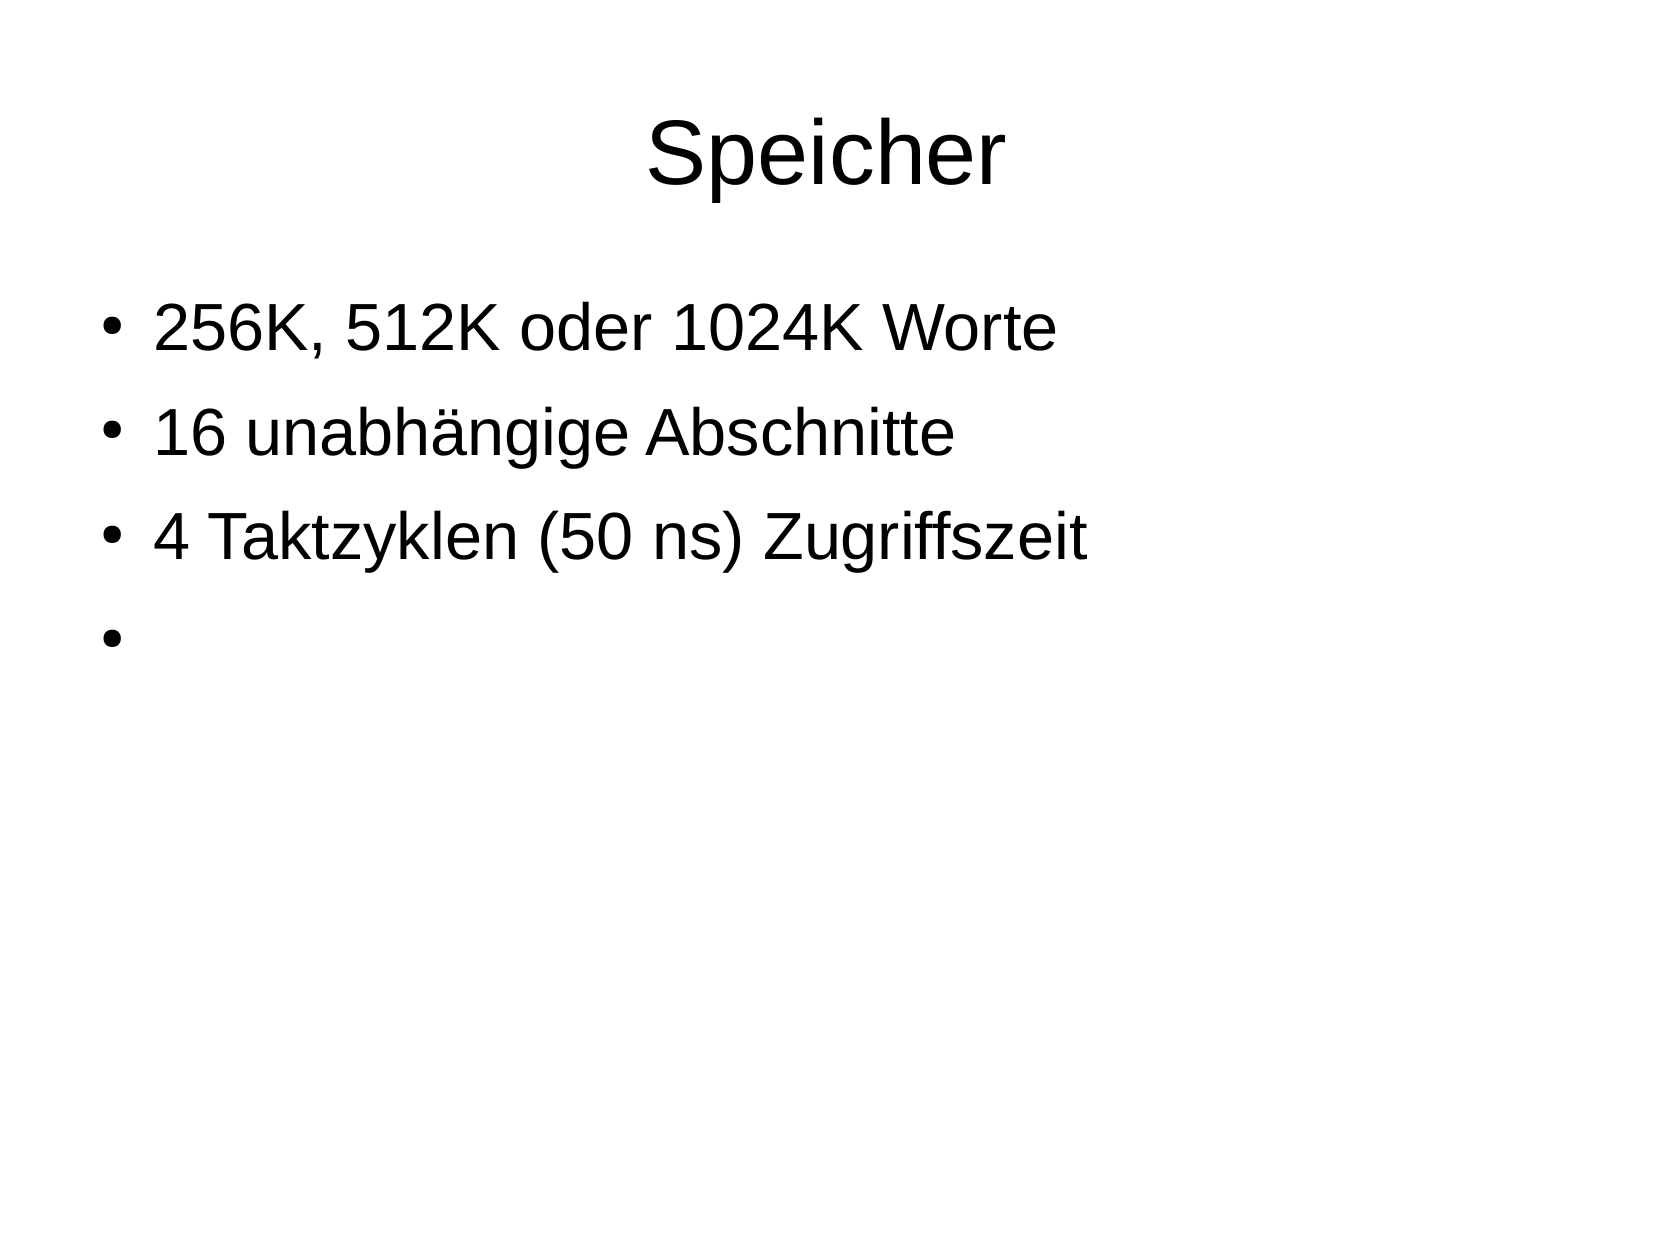

# Speicher
256K, 512K oder 1024K Worte
16 unabhängige Abschnitte
4 Taktzyklen (50 ns) Zugriffszeit